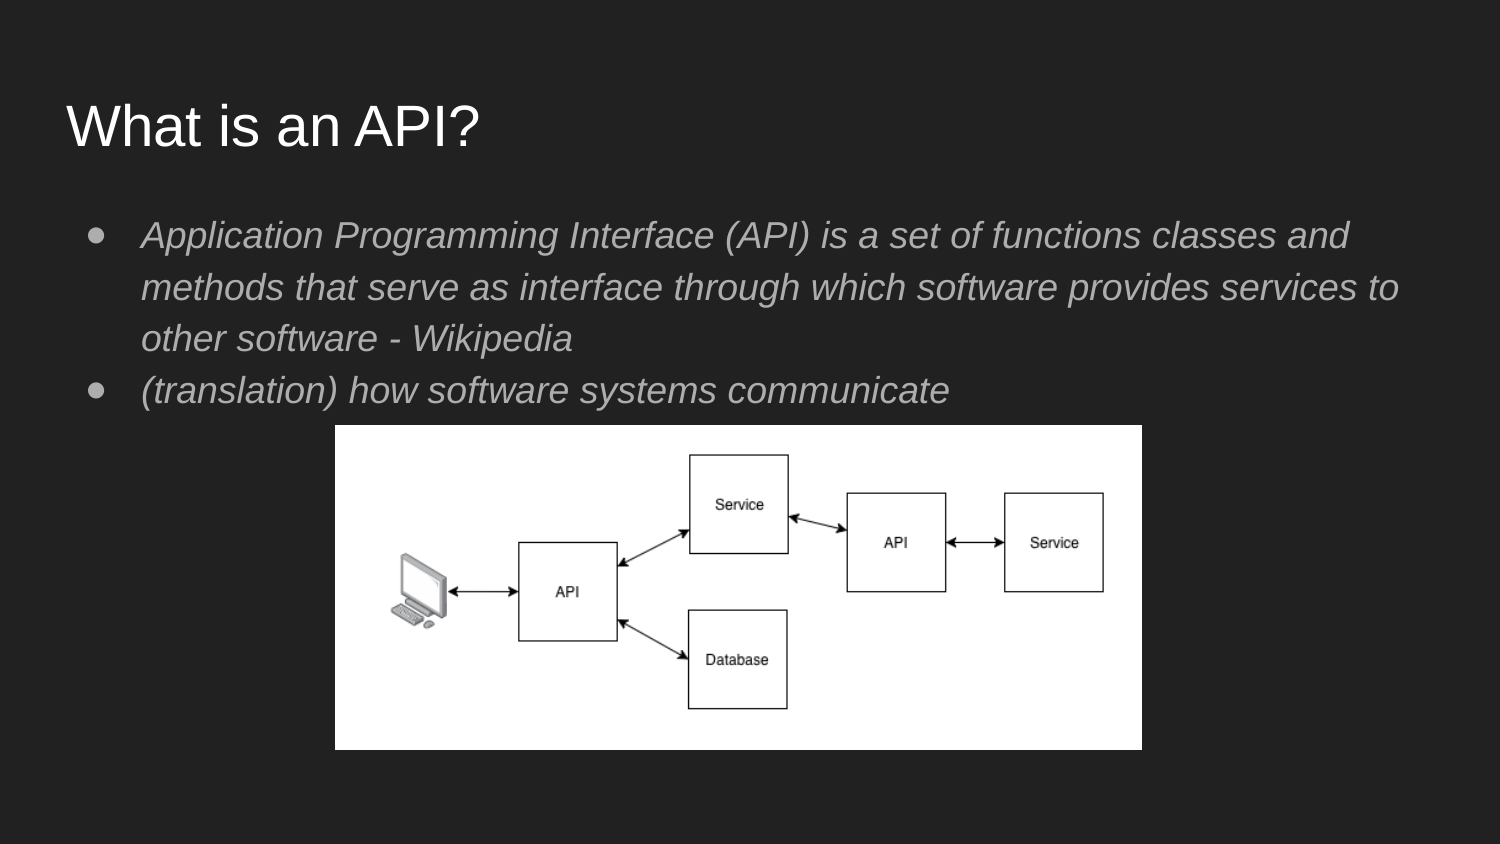

# What is an API?
Application Programming Interface (API) is a set of functions classes and methods that serve as interface through which software provides services to other software - Wikipedia
(translation) how software systems communicate